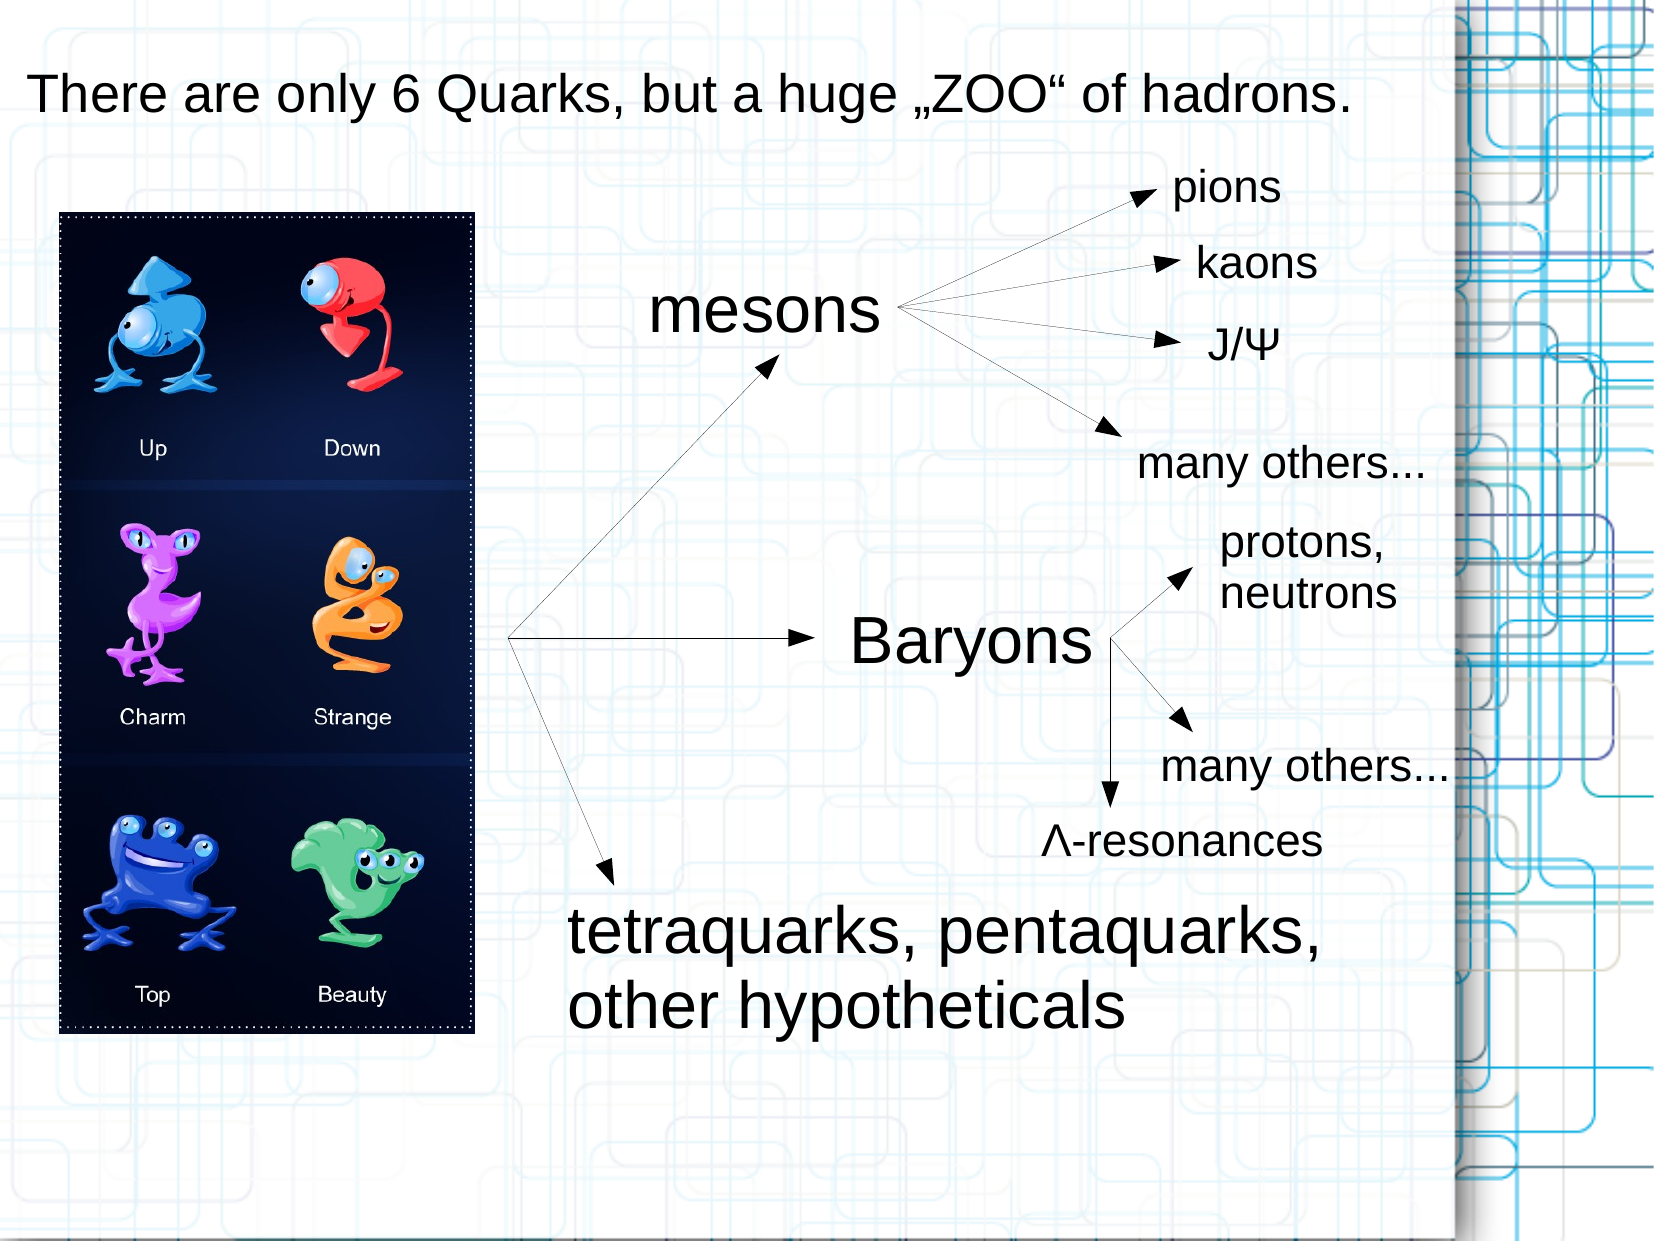

There are only 6 Quarks, but a huge „ZOO“ of hadrons.
pions
kaons
mesons
J/Ψ
many others...
protons,
neutrons
Baryons
many others...
 Λ-resonances
tetraquarks, pentaquarks,
other hypotheticals